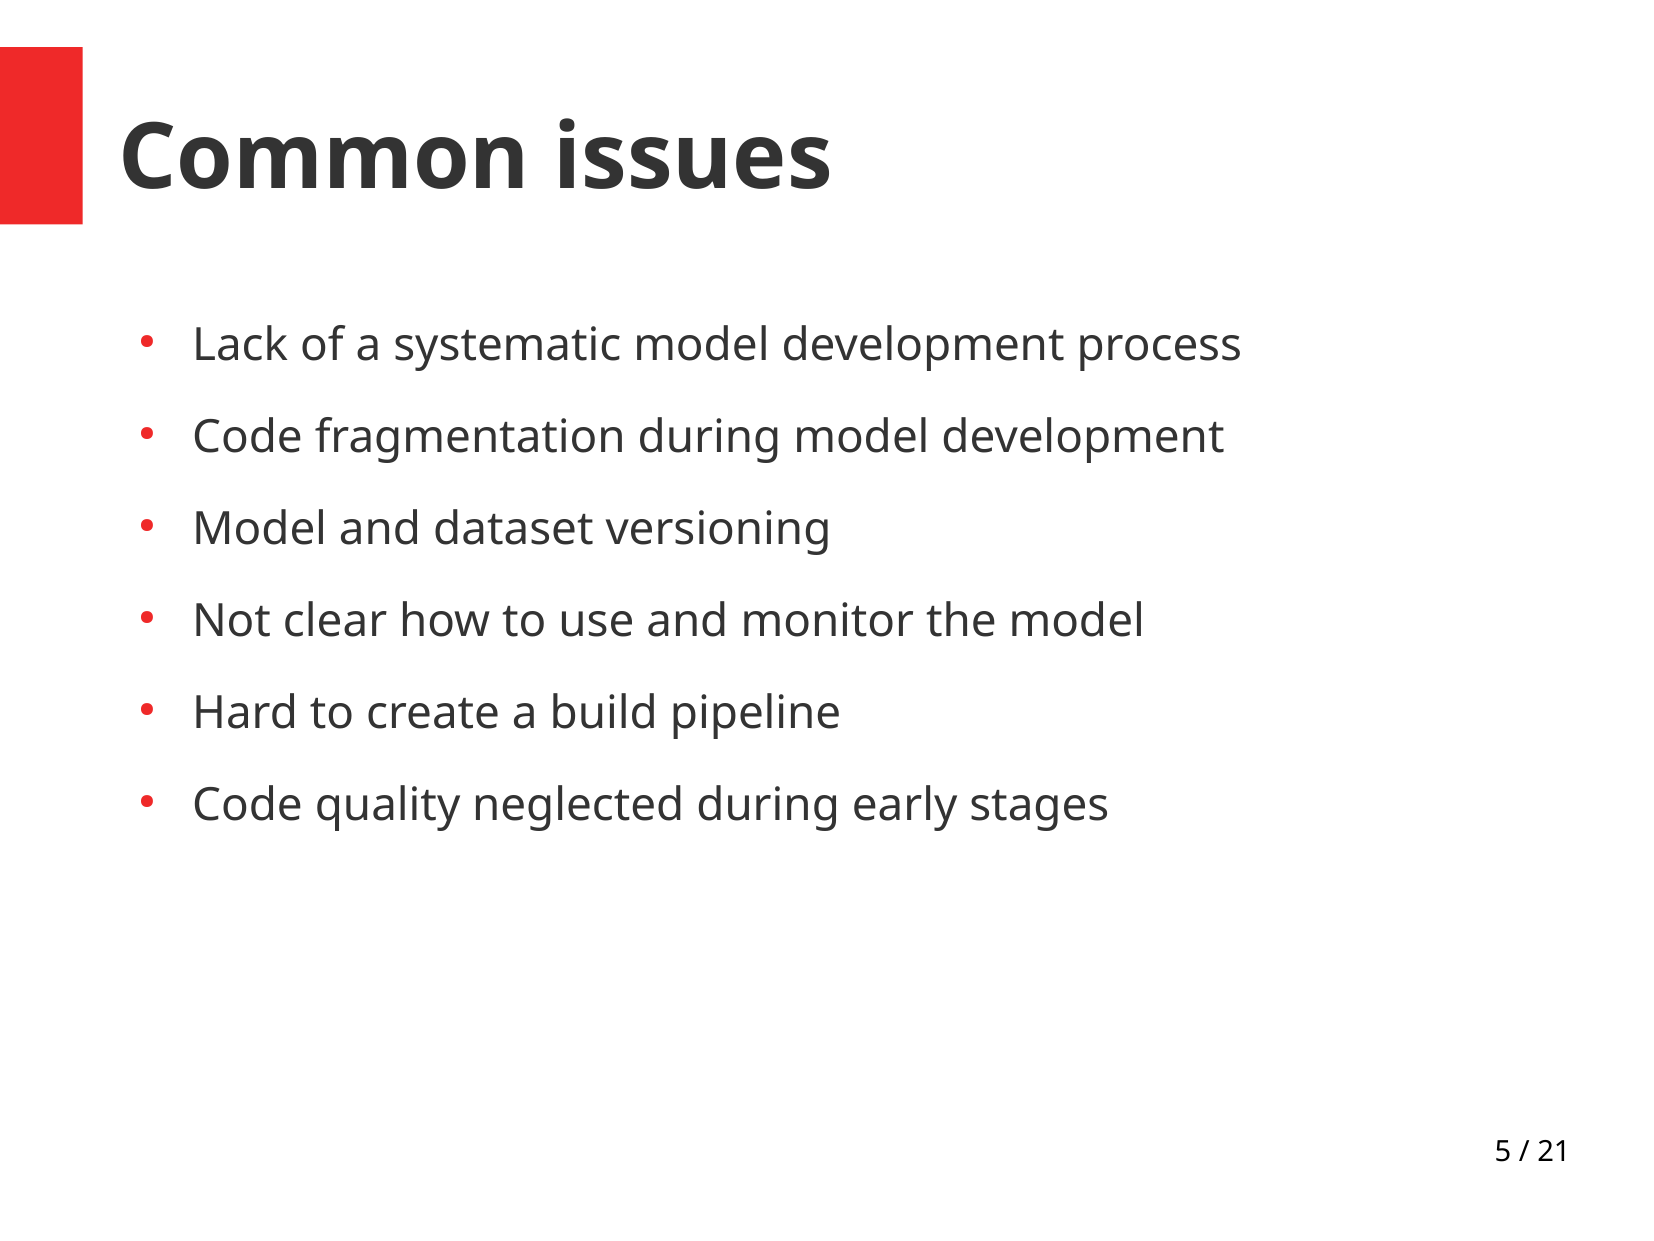

# Common issues
Lack of a systematic model development process
Code fragmentation during model development
Model and dataset versioning
Not clear how to use and monitor the model
Hard to create a build pipeline
Code quality neglected during early stages
5